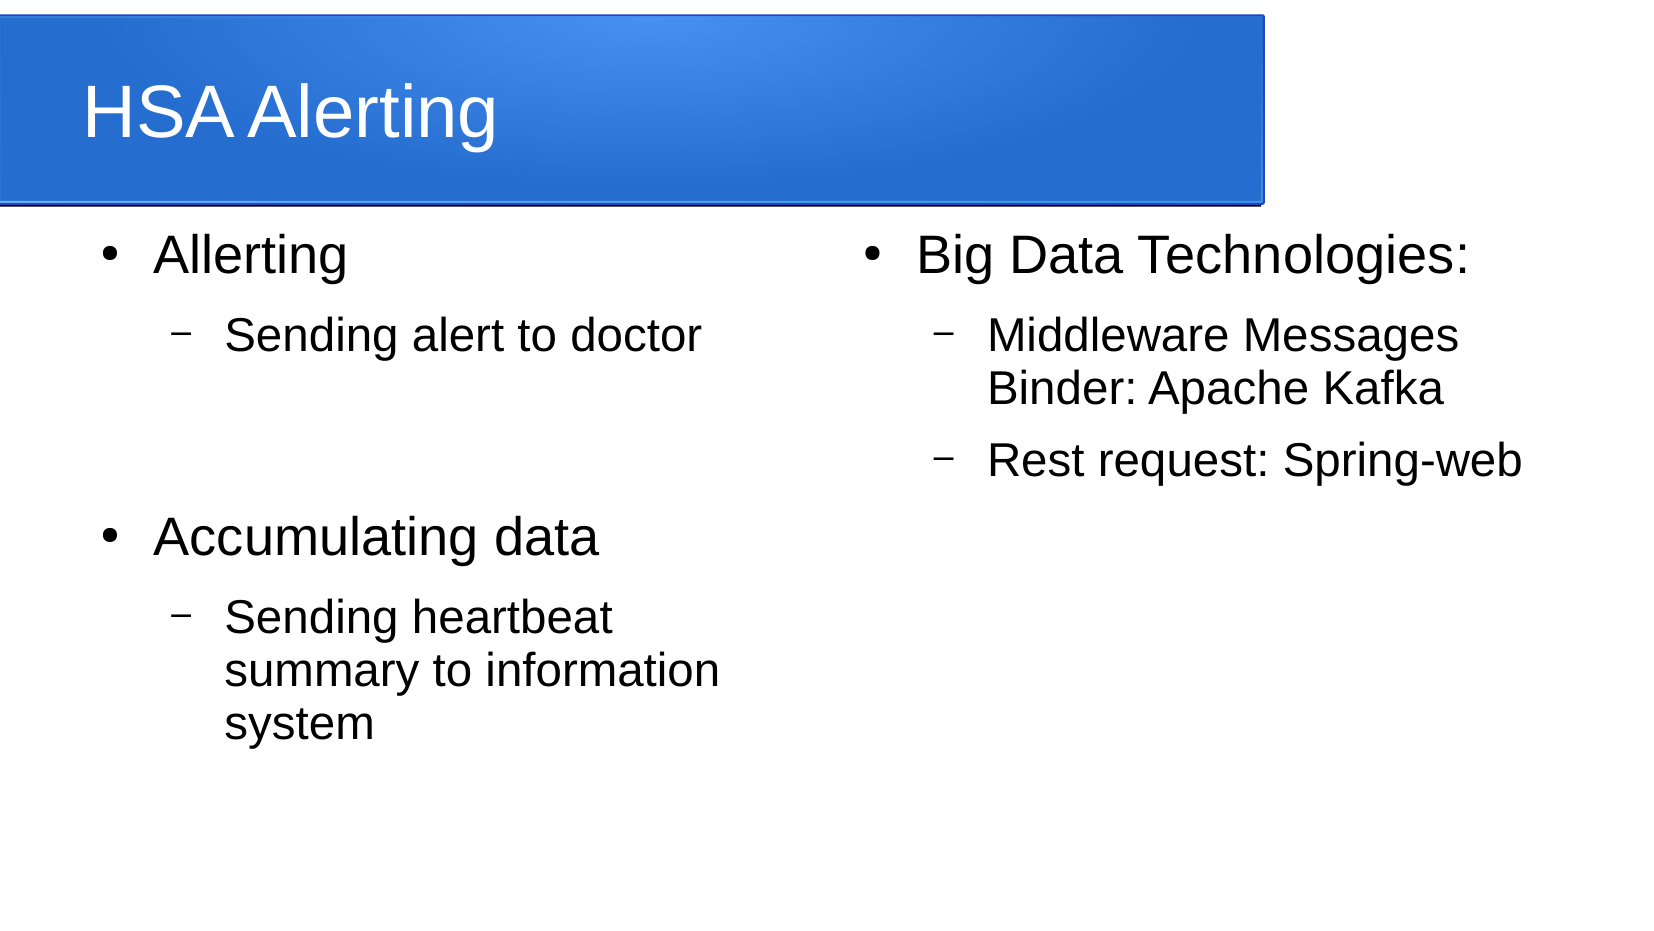

# HSA Alerting
Allerting
Sending alert to doctor
Big Data Technologies:
Middleware Messages Binder: Apache Kafka
Rest request: Spring-web
Accumulating data
Sending heartbeat summary to information system